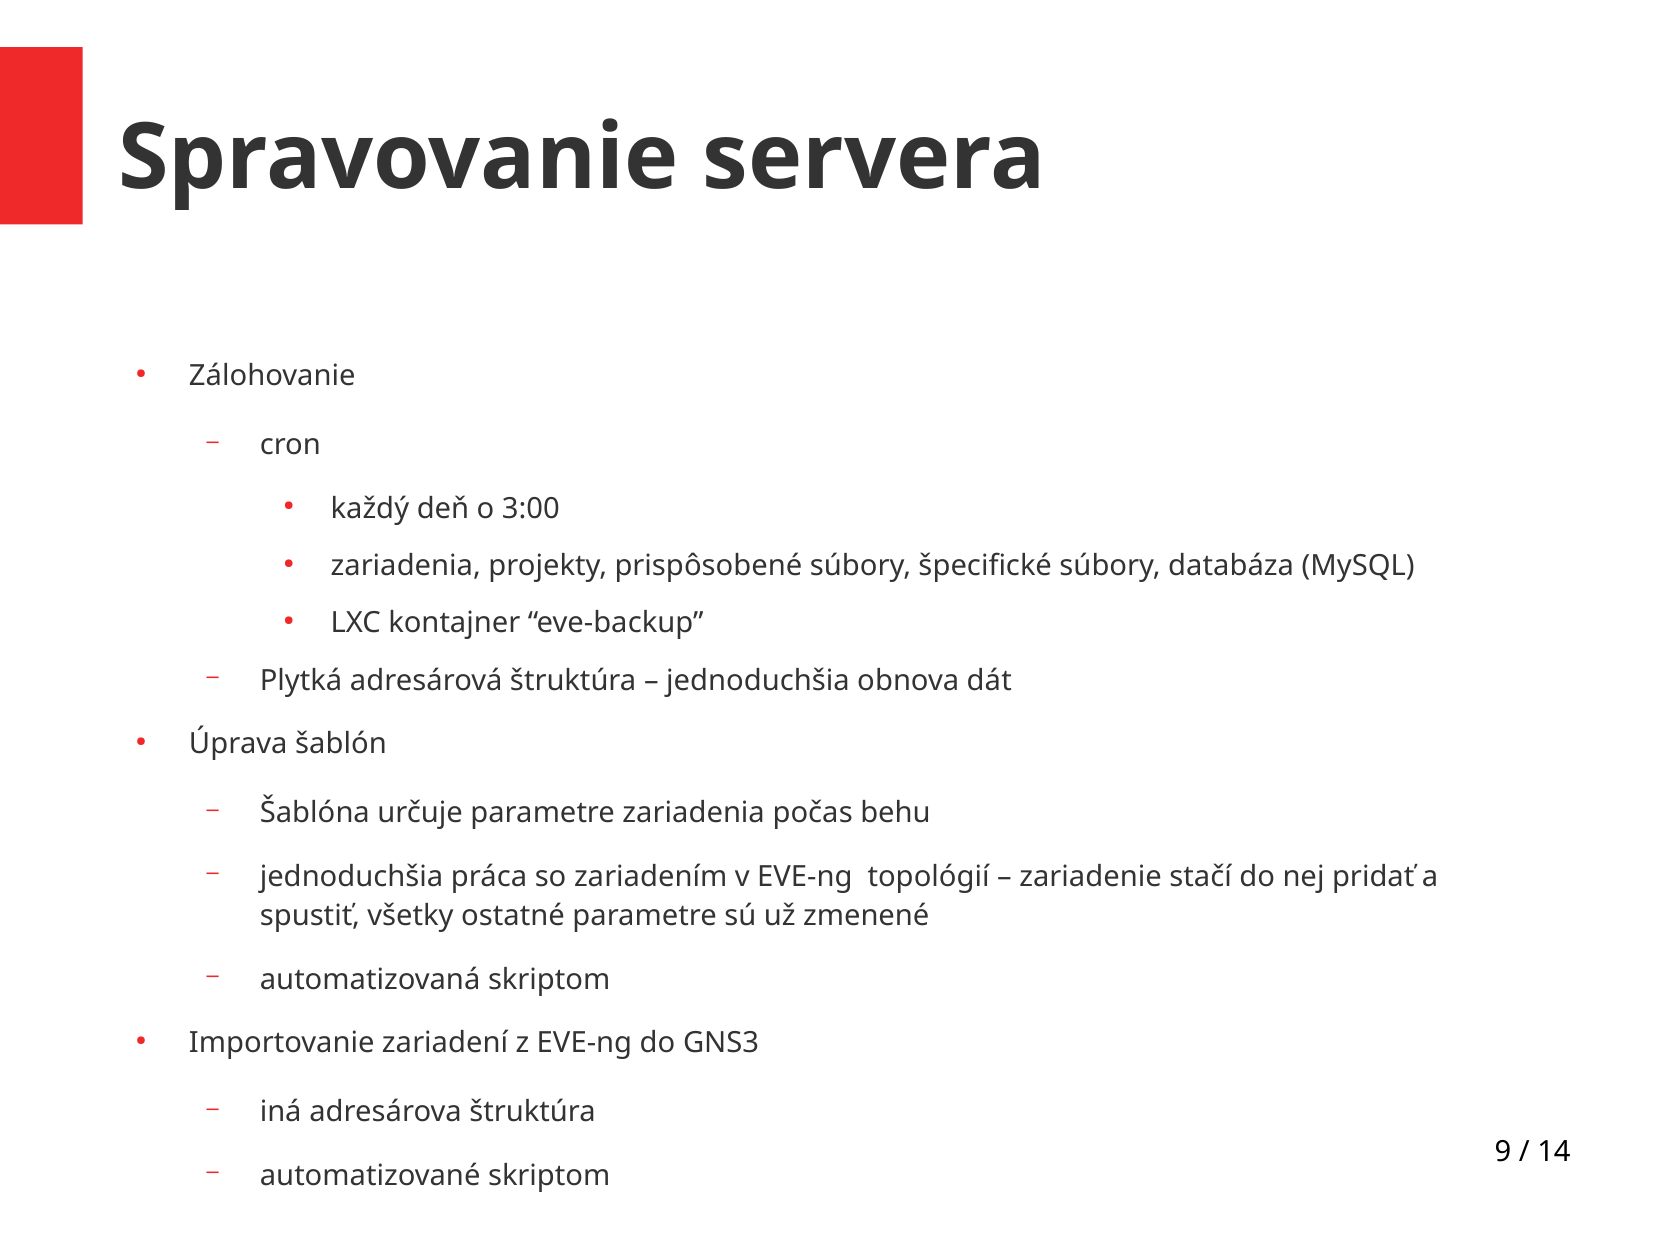

# Spravovanie servera
Zálohovanie
cron
každý deň o 3:00
zariadenia, projekty, prispôsobené súbory, špecifické súbory, databáza (MySQL)
LXC kontajner “eve-backup”
Plytká adresárová štruktúra – jednoduchšia obnova dát
Úprava šablón
Šablóna určuje parametre zariadenia počas behu
jednoduchšia práca so zariadením v EVE-ng topológií – zariadenie stačí do nej pridať a spustiť, všetky ostatné parametre sú už zmenené
automatizovaná skriptom
Importovanie zariadení z EVE-ng do GNS3
iná adresárova štruktúra
automatizované skriptom
9